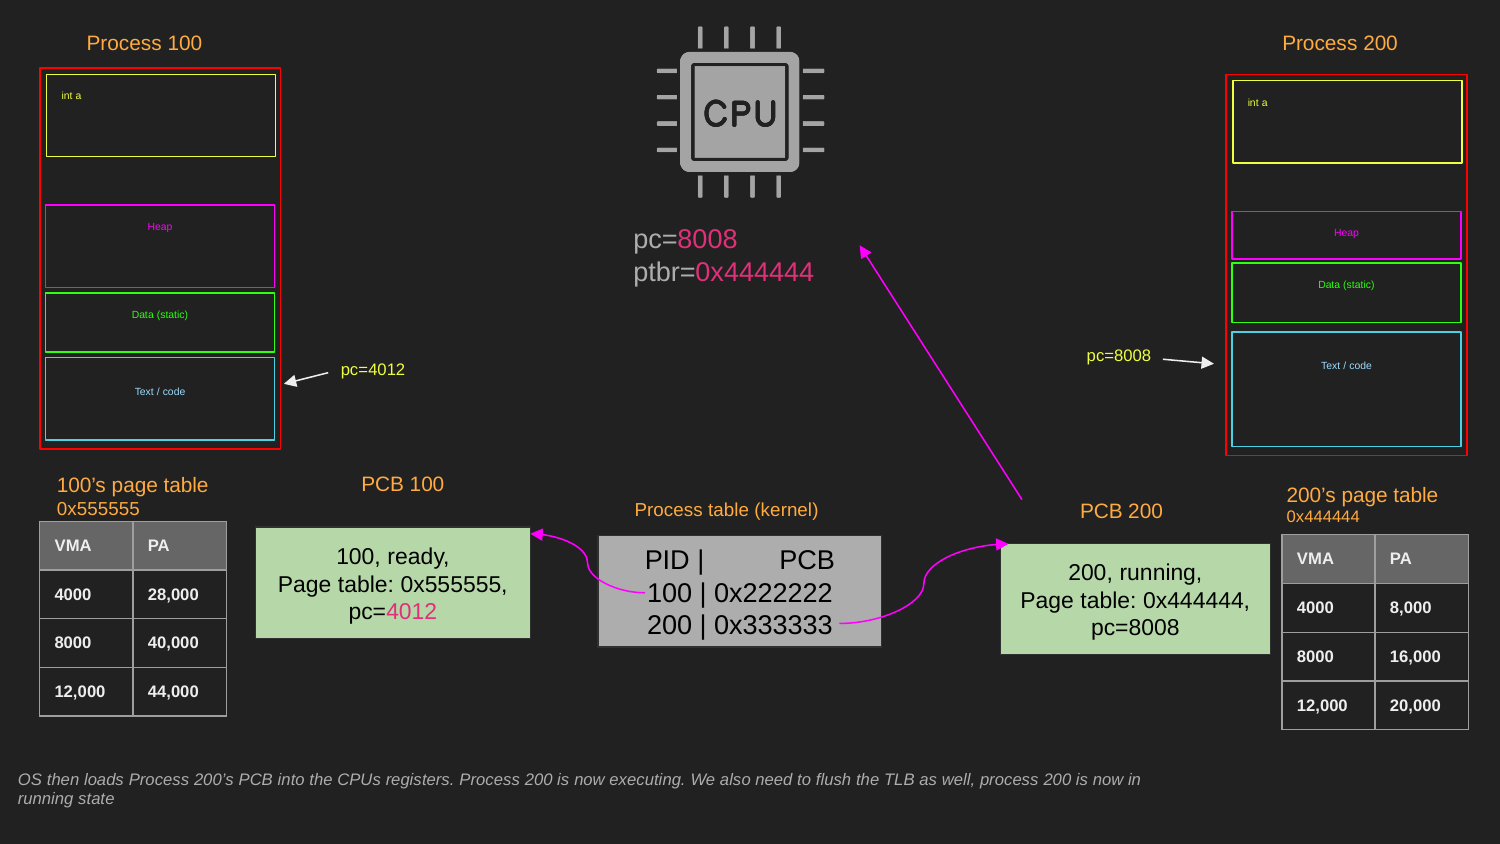

Process 100
Process 200
int a
int a
Heap
pc=8008
ptbr=0x444444
Heap
Data (static)
Data (static)
pc=8008
Text / code
pc=4012
Text / code
PCB 100
100’s page table
0x555555
200’s page table
0x444444
Process table (kernel)
PCB 200
| VMA | PA |
| --- | --- |
| 4000 | 28,000 |
| 8000 | 40,000 |
| 12,000 | 44,000 |
100, ready,
Page table: 0x555555, pc=4012
| VMA | PA |
| --- | --- |
| 4000 | 8,000 |
| 8000 | 16,000 |
| 12,000 | 20,000 |
PID | PCB
100 | 0x222222
200 | 0x333333
200, running,
Page table: 0x444444, pc=8008
OS then loads Process 200’s PCB into the CPUs registers. Process 200 is now executing. We also need to flush the TLB as well, process 200 is now in running state